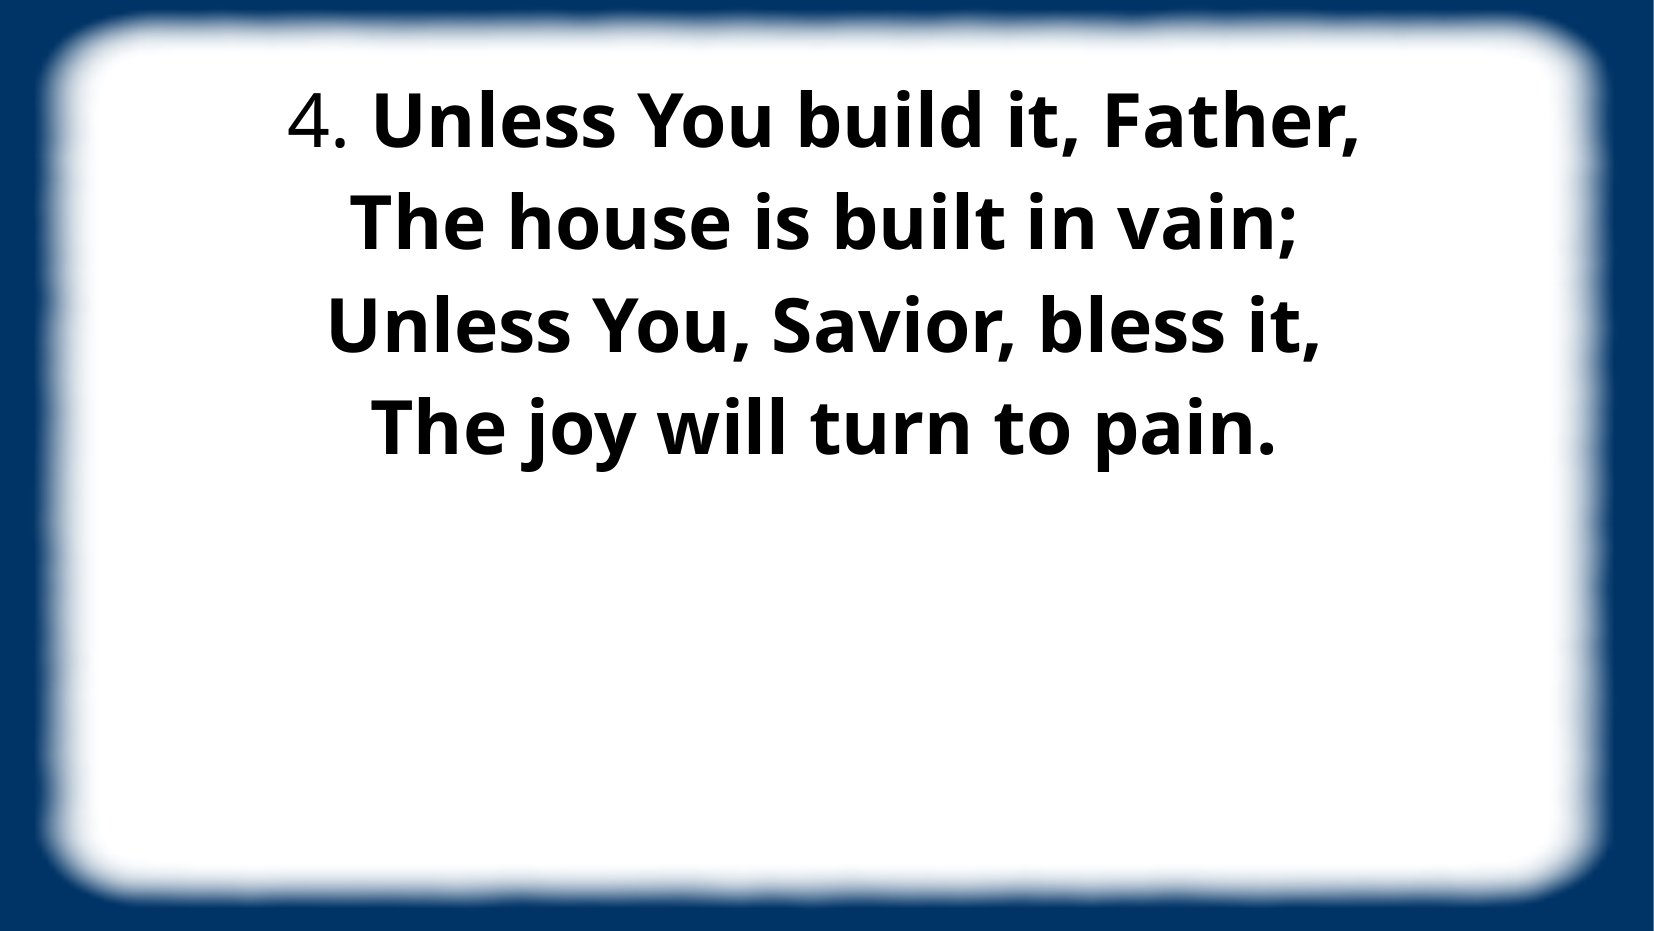

4. Unless You build it, Father,
The house is built in vain;
Unless You, Savior, bless it,
The joy will turn to pain.